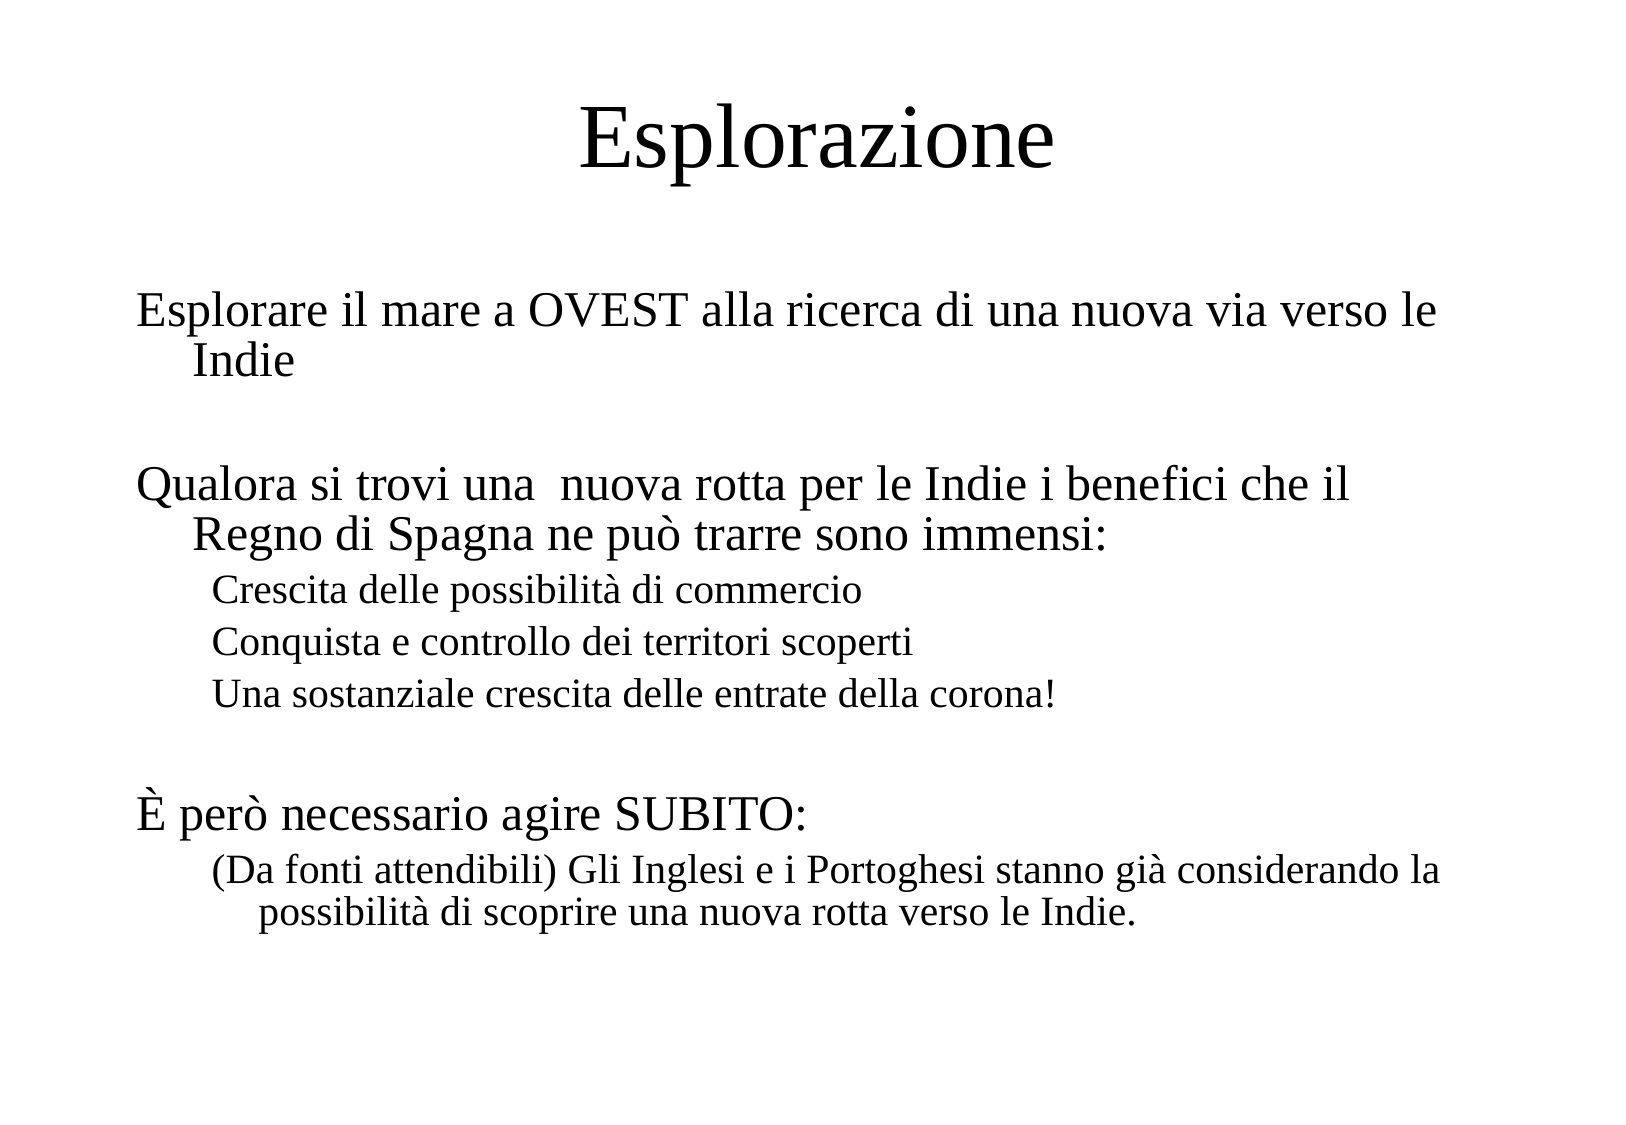

# Esplorazione
Esplorare il mare a OVEST alla ricerca di una nuova via verso le Indie
Qualora si trovi una nuova rotta per le Indie i benefici che il Regno di Spagna ne può trarre sono immensi:
Crescita delle possibilità di commercio
Conquista e controllo dei territori scoperti
Una sostanziale crescita delle entrate della corona!
È però necessario agire SUBITO:
(Da fonti attendibili) Gli Inglesi e i Portoghesi stanno già considerando la possibilità di scoprire una nuova rotta verso le Indie.